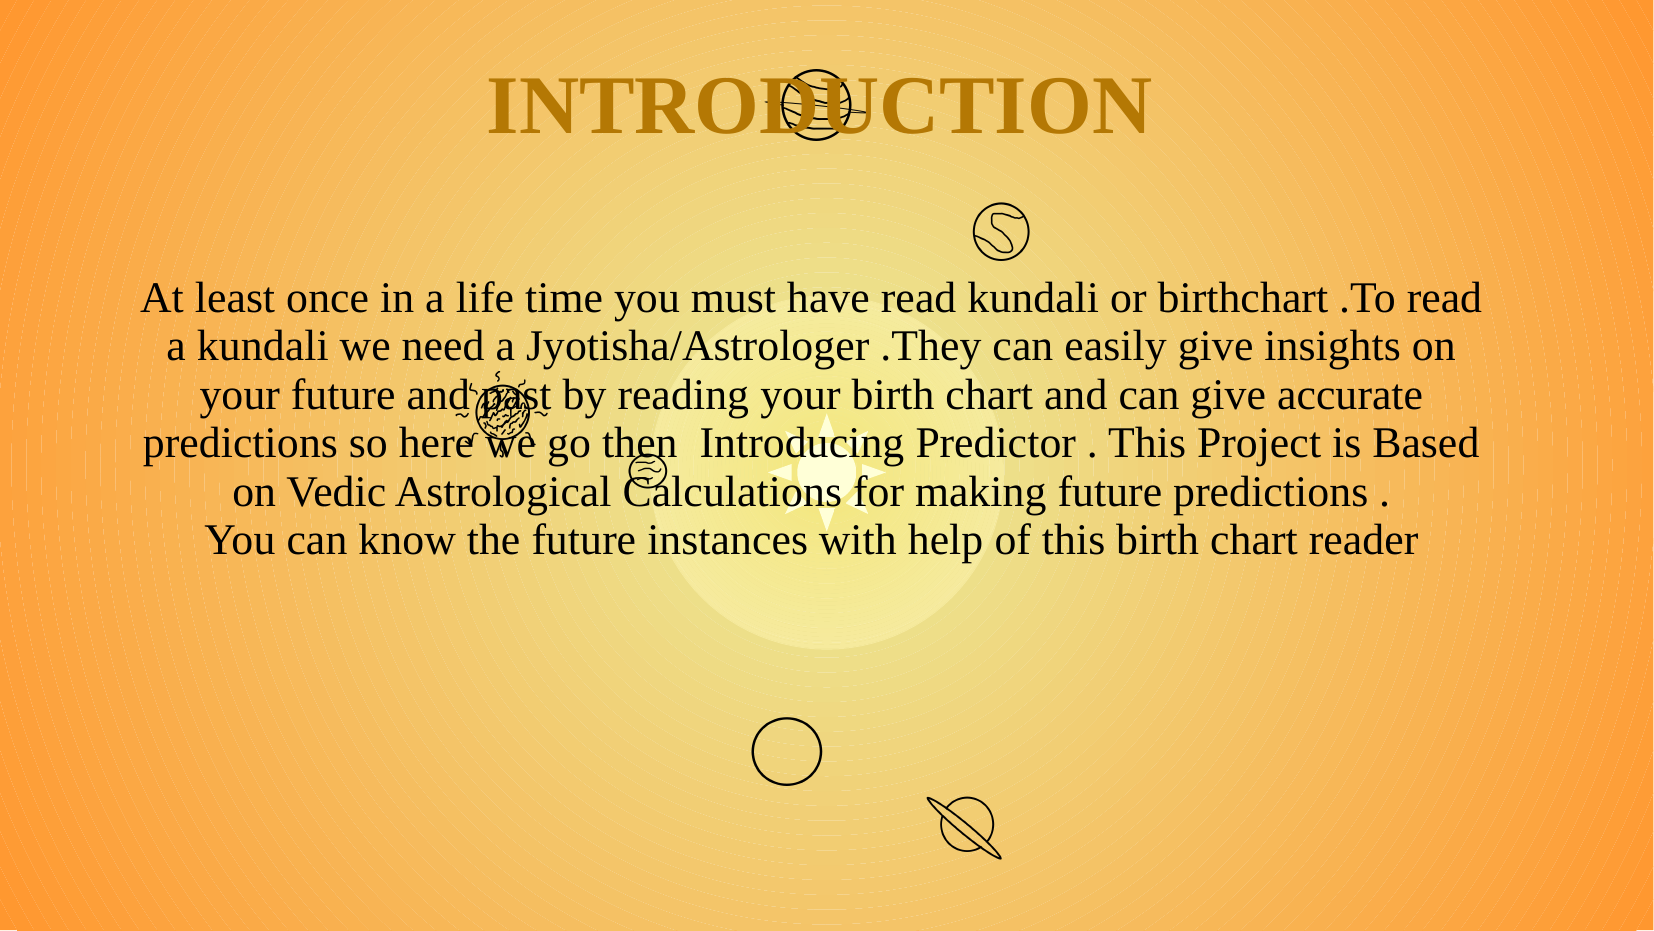

# Introduction
At least once in a life time you must have read kundali or birthchart .To read a kundali we need a Jyotisha/Astrologer .They can easily give insights on your future and past by reading your birth chart and can give accurate predictions so here we go then Introducing Predictor . This Project is Based on Vedic Astrological Calculations for making future predictions .
You can know the future instances with help of this birth chart reader